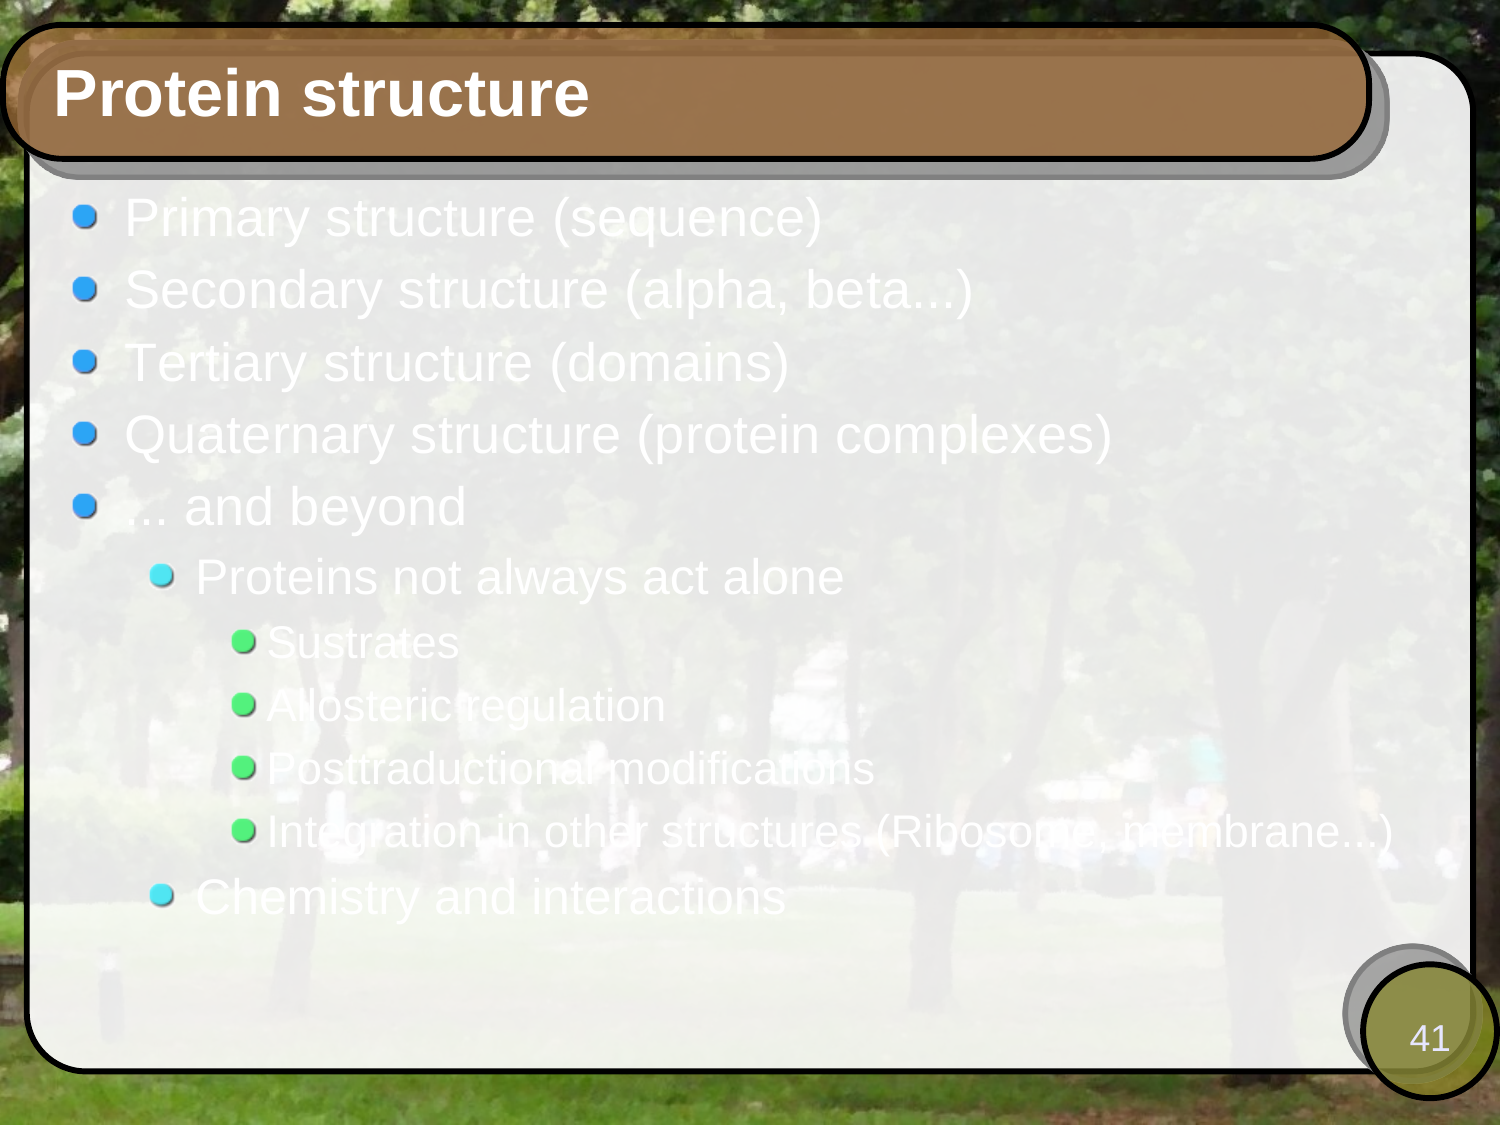

# Protein structure
Primary structure (sequence)
Secondary structure (alpha, beta...)
Tertiary structure (domains)
Quaternary structure (protein complexes)
... and beyond
Proteins not always act alone
Sustrates
Allosteric regulation
Posttraductional modifications
Integration in other structures (Ribosome, membrane...)
Chemistry and interactions
41